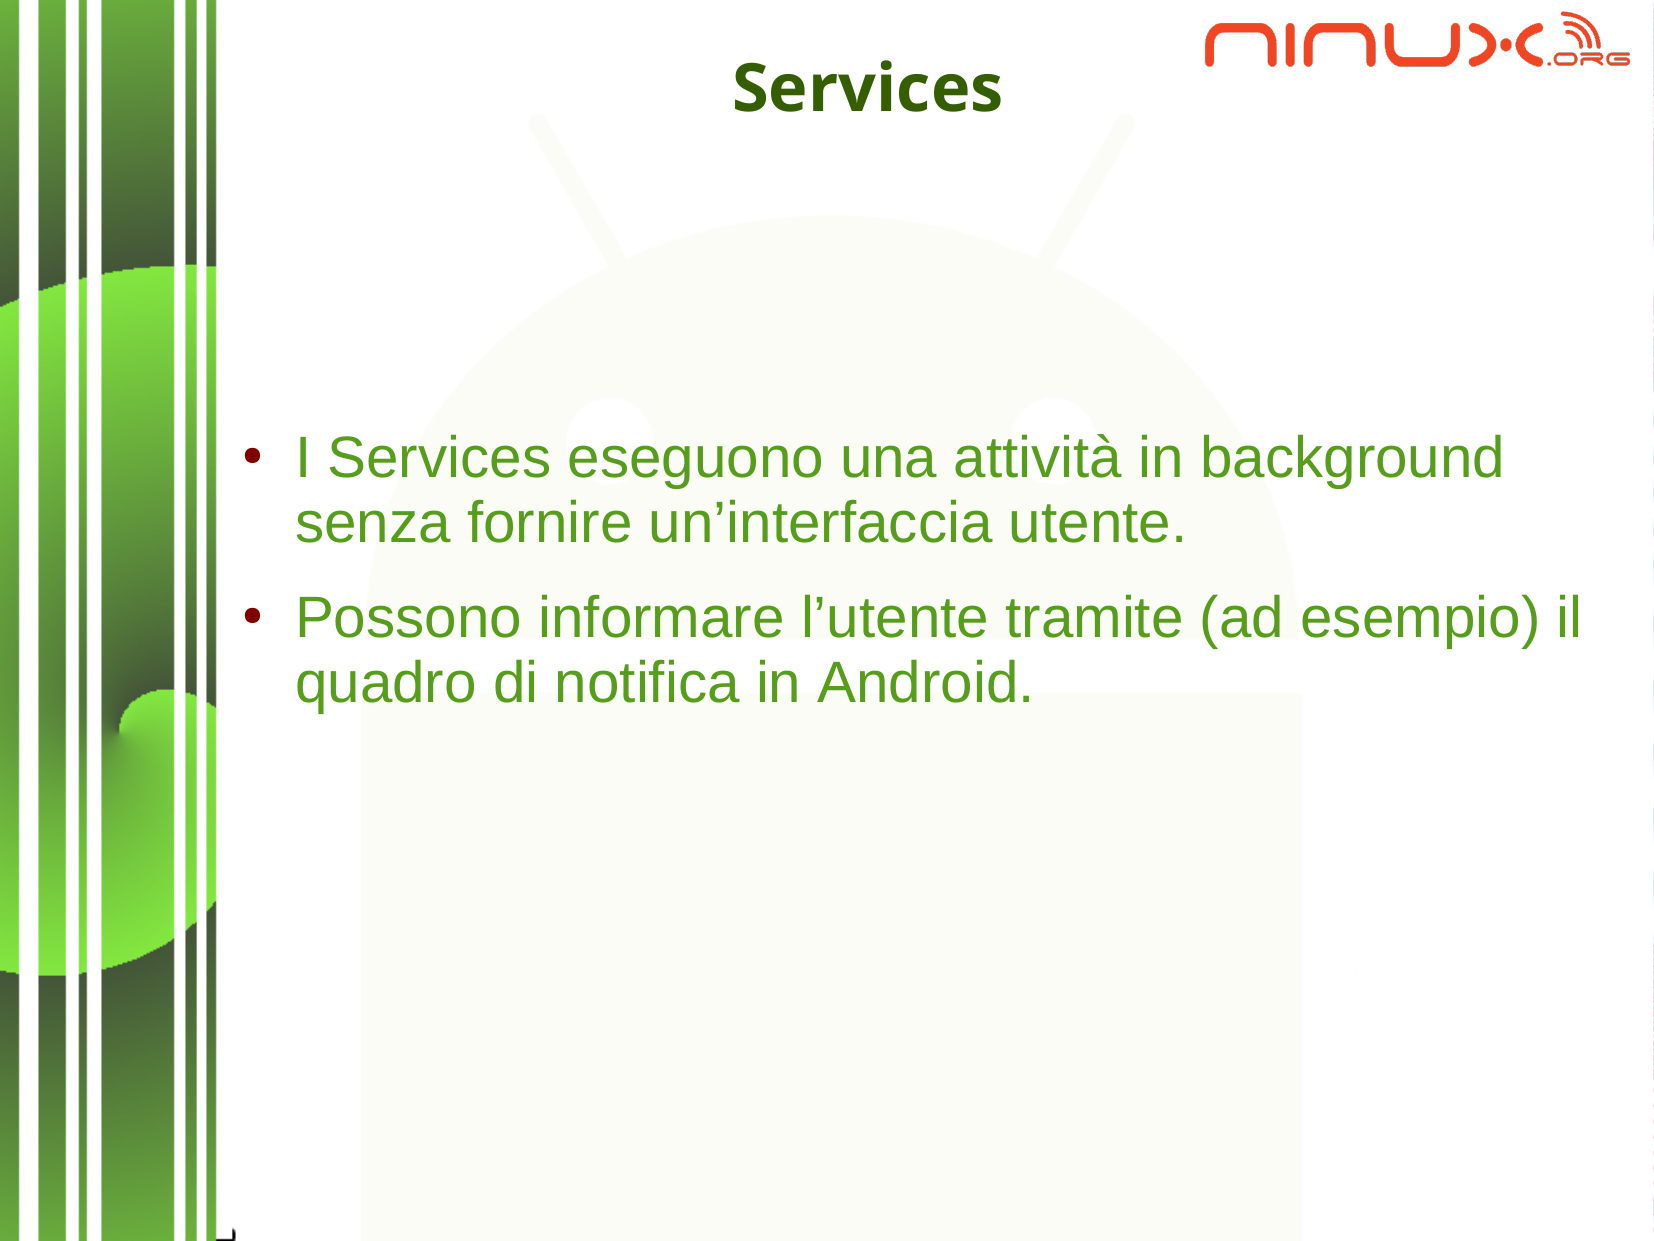

# Services
I Services eseguono una attività in background senza fornire un’interfaccia utente.
Possono informare l’utente tramite (ad esempio) il quadro di notifica in Android.